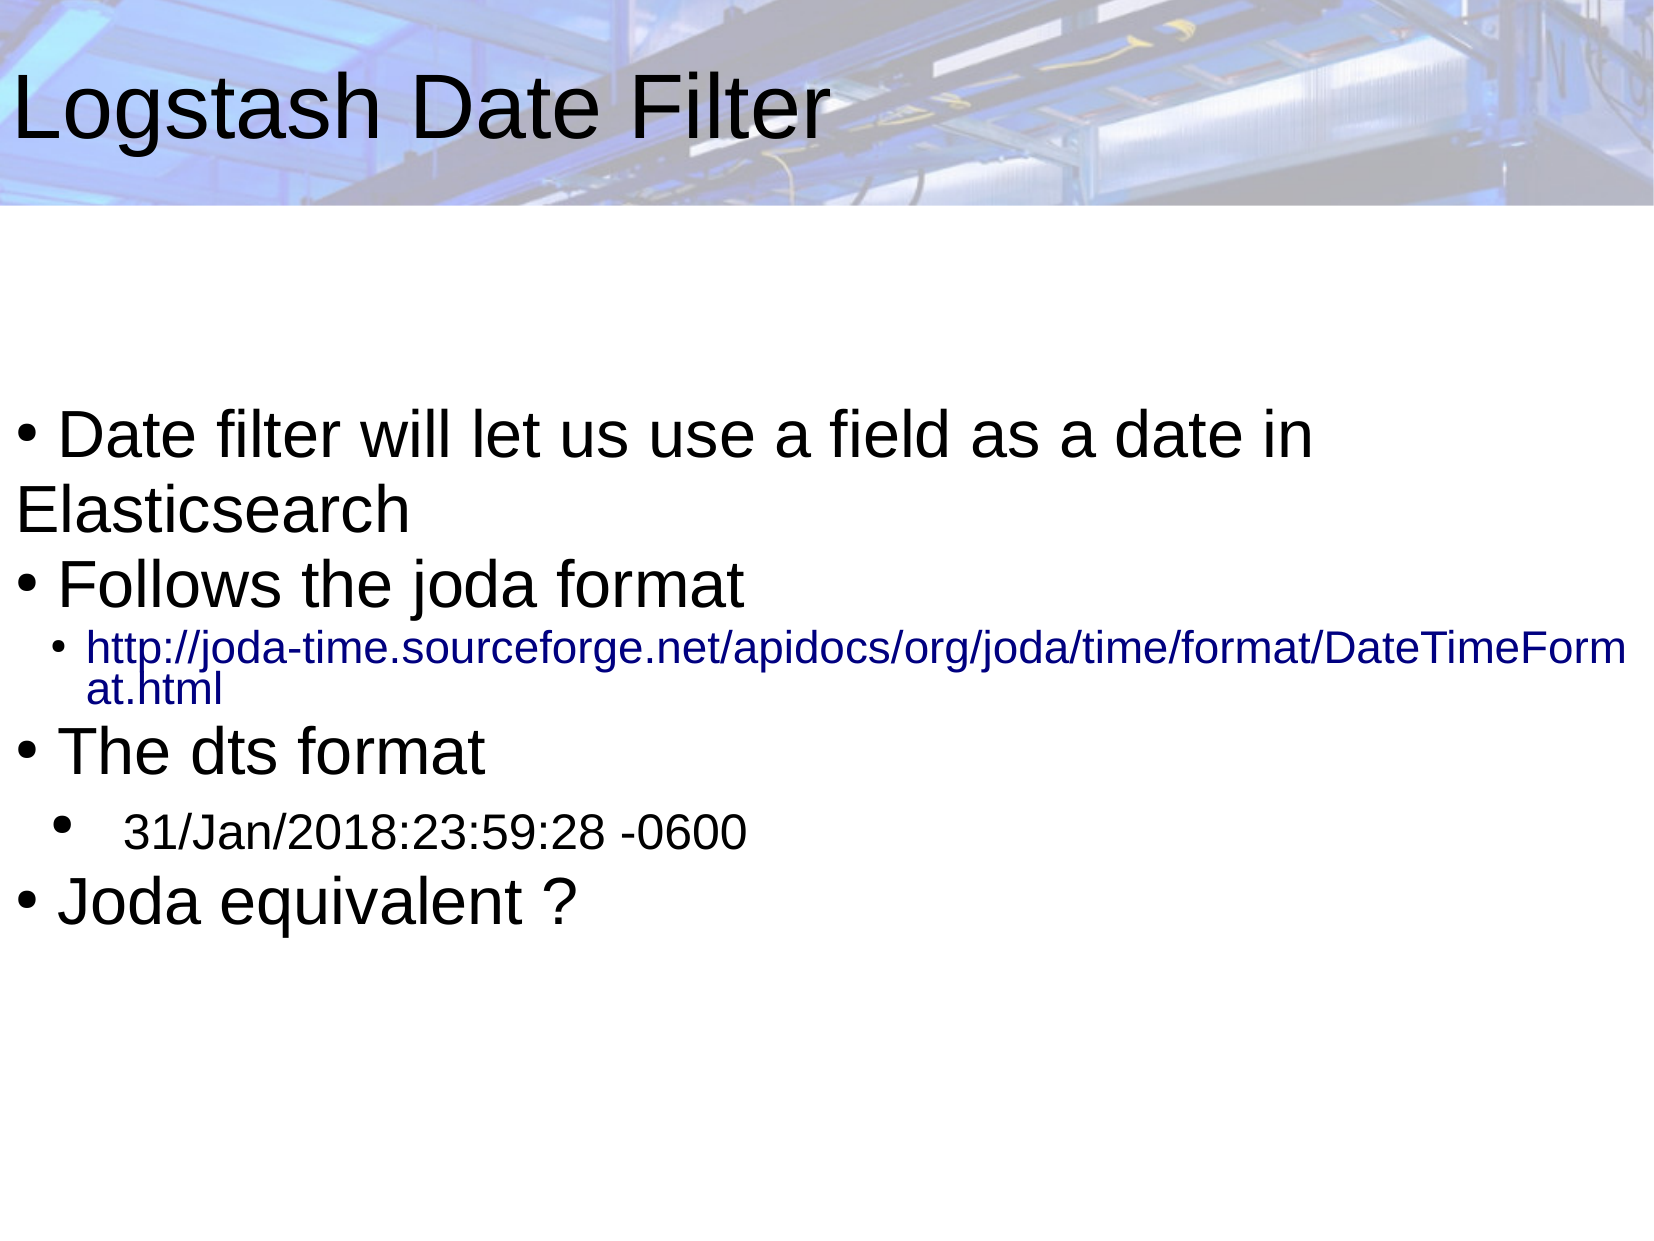

# Logstash Date Filter
 Date filter will let us use a field as a date in Elasticsearch
 Follows the joda format
http://joda-time.sourceforge.net/apidocs/org/joda/time/format/DateTimeFormat.html
 The dts format
 31/Jan/2018:23:59:28 -0600
 Joda equivalent ?